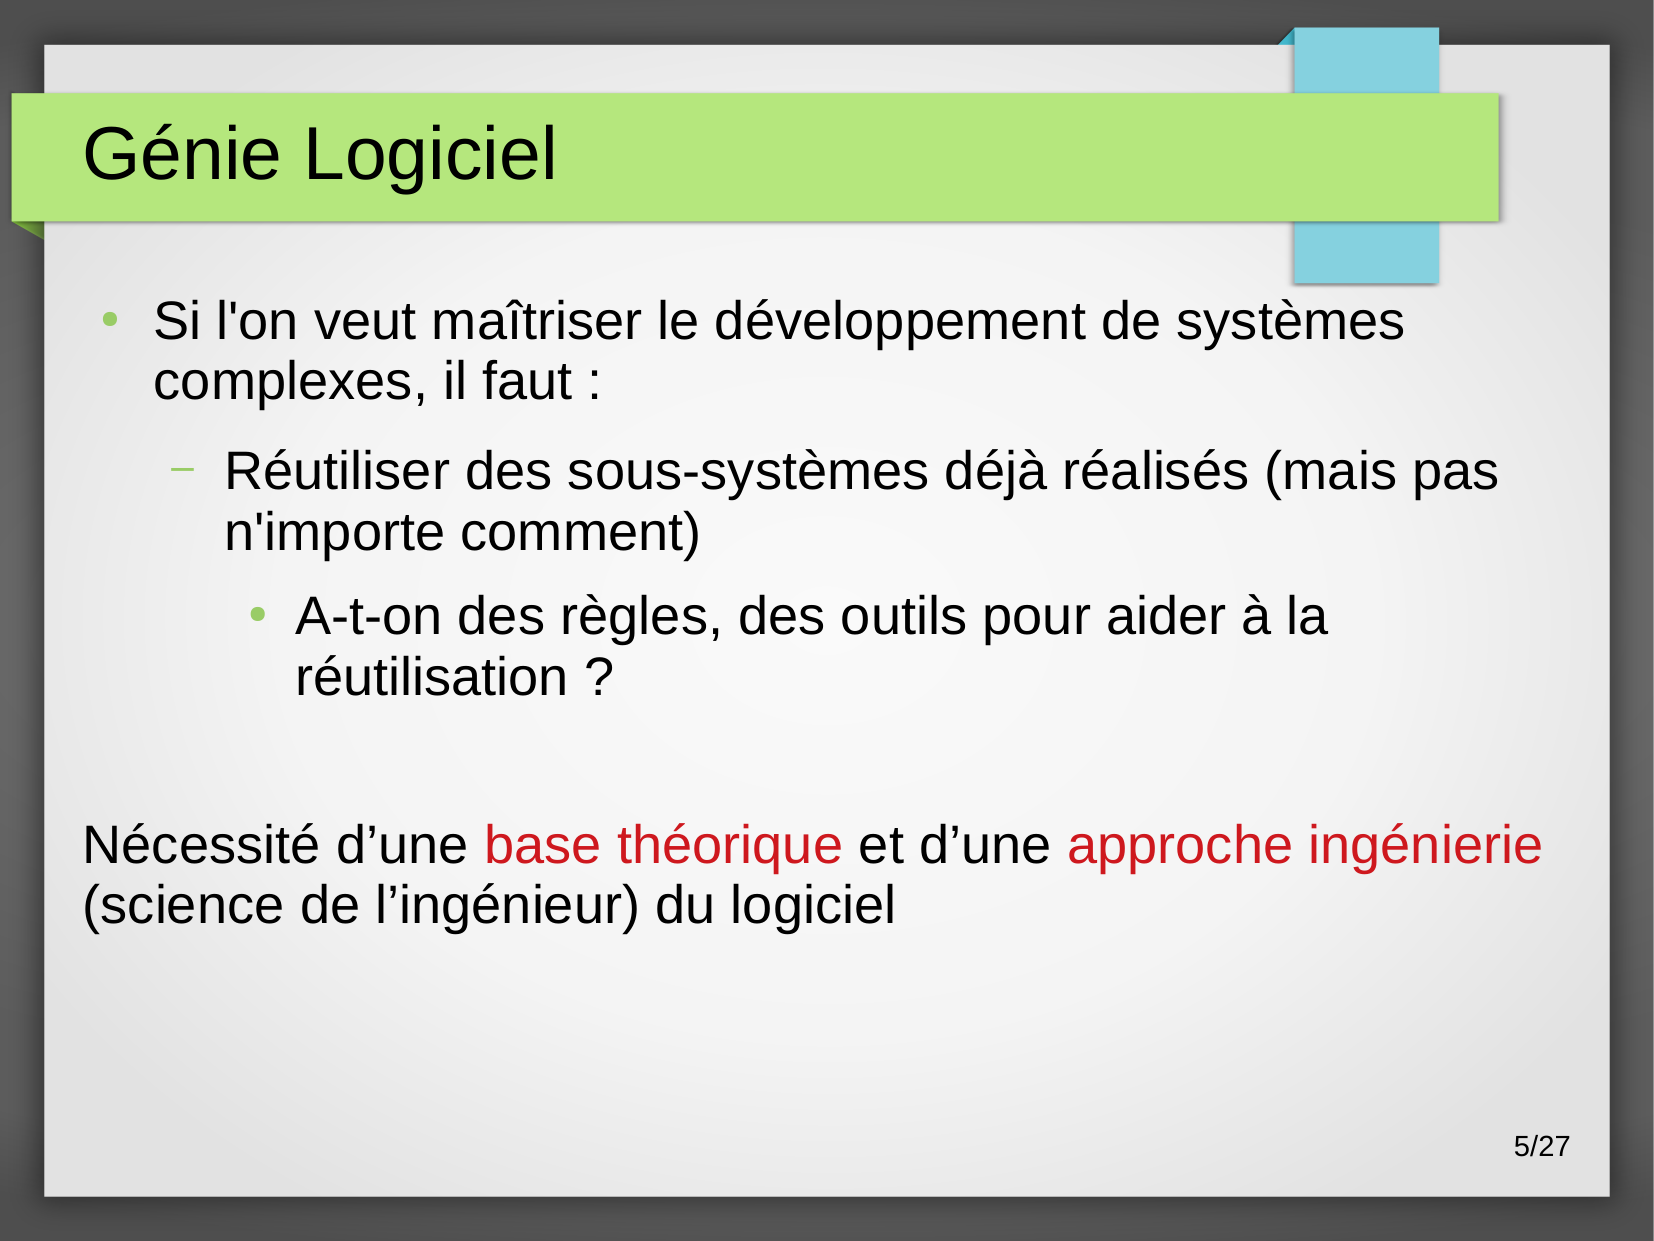

# Génie Logiciel
Si l'on veut maîtriser le développement de systèmes complexes, il faut :
Réutiliser des sous-systèmes déjà réalisés (mais pas n'importe comment)
A-t-on des règles, des outils pour aider à la réutilisation ?
Nécessité d’une base théorique et d’une approche ingénierie (science de l’ingénieur) du logiciel
5